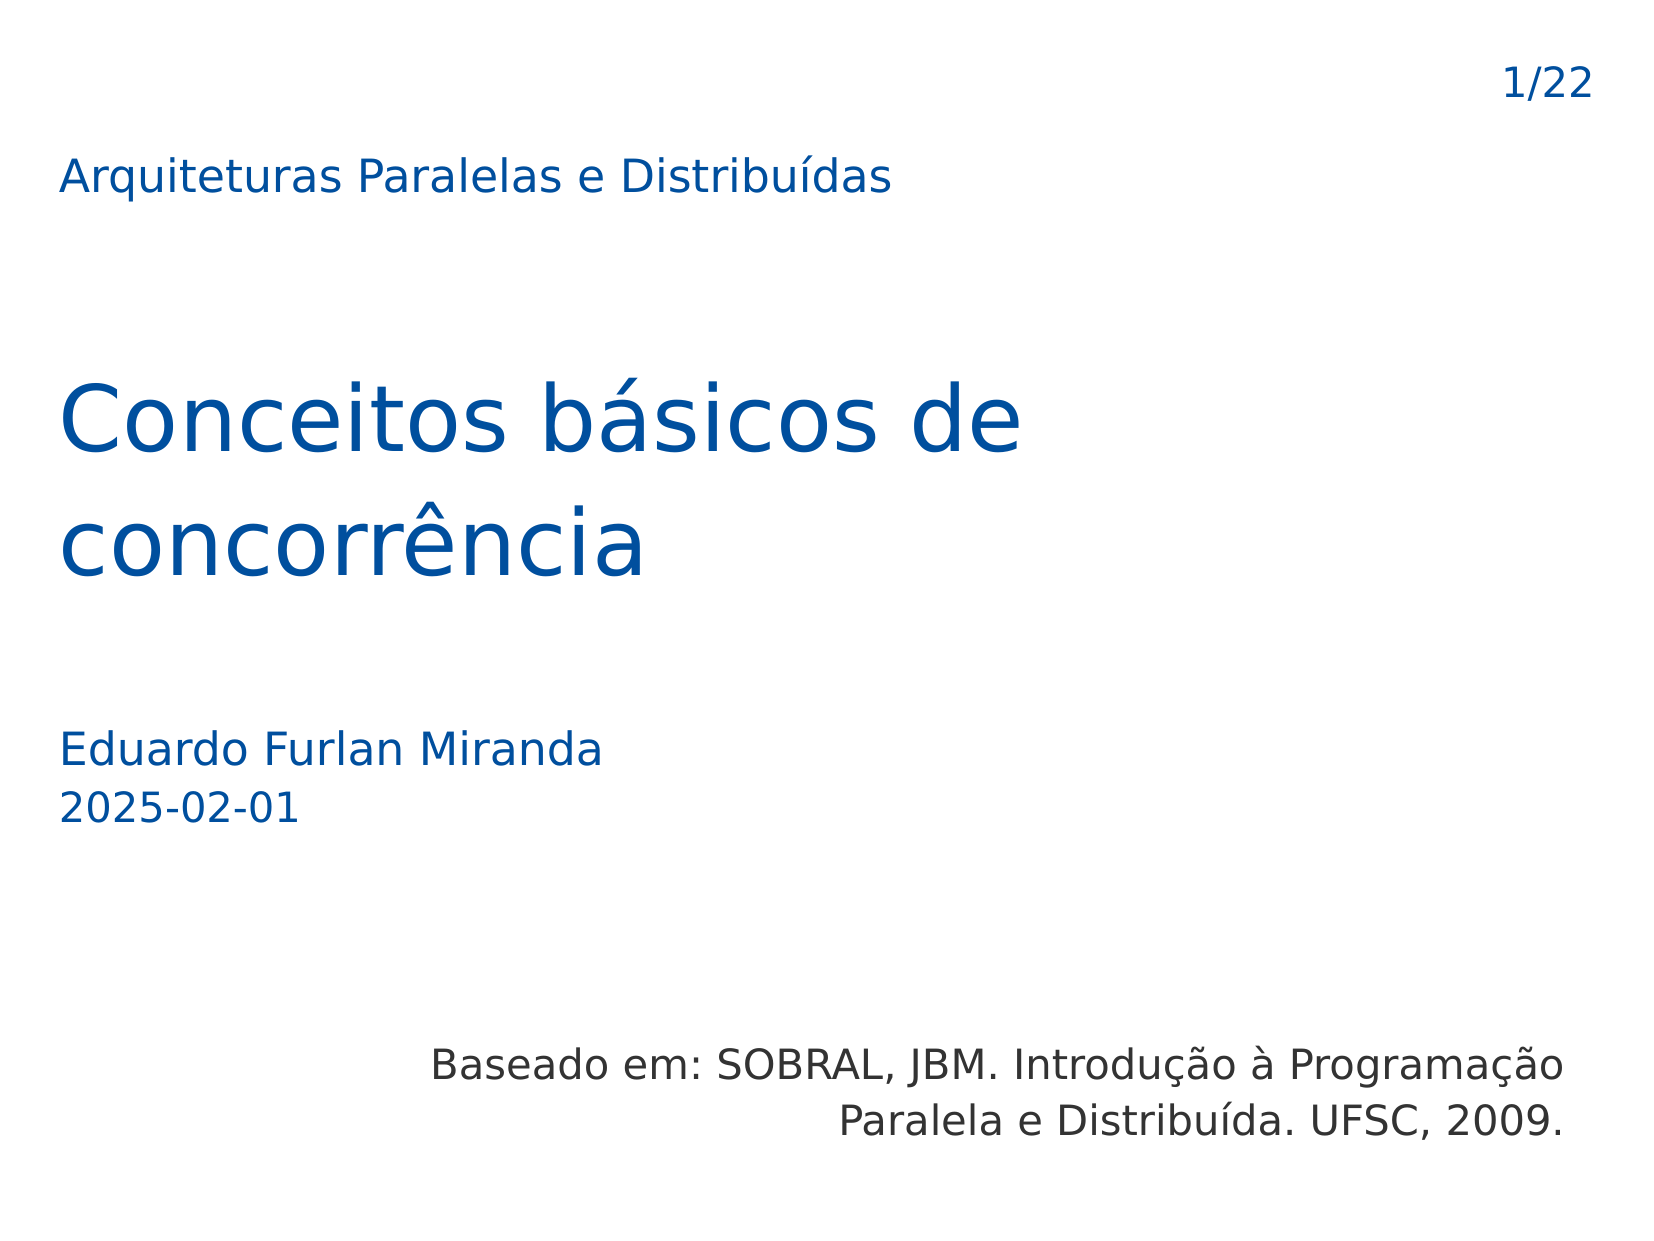

1
# Arquiteturas Paralelas e Distribuídas
Conceitos básicos de concorrência
Eduardo Furlan Miranda
2025-02-01
Baseado em: SOBRAL, JBM. Introdução à Programação Paralela e Distribuída. UFSC, 2009.